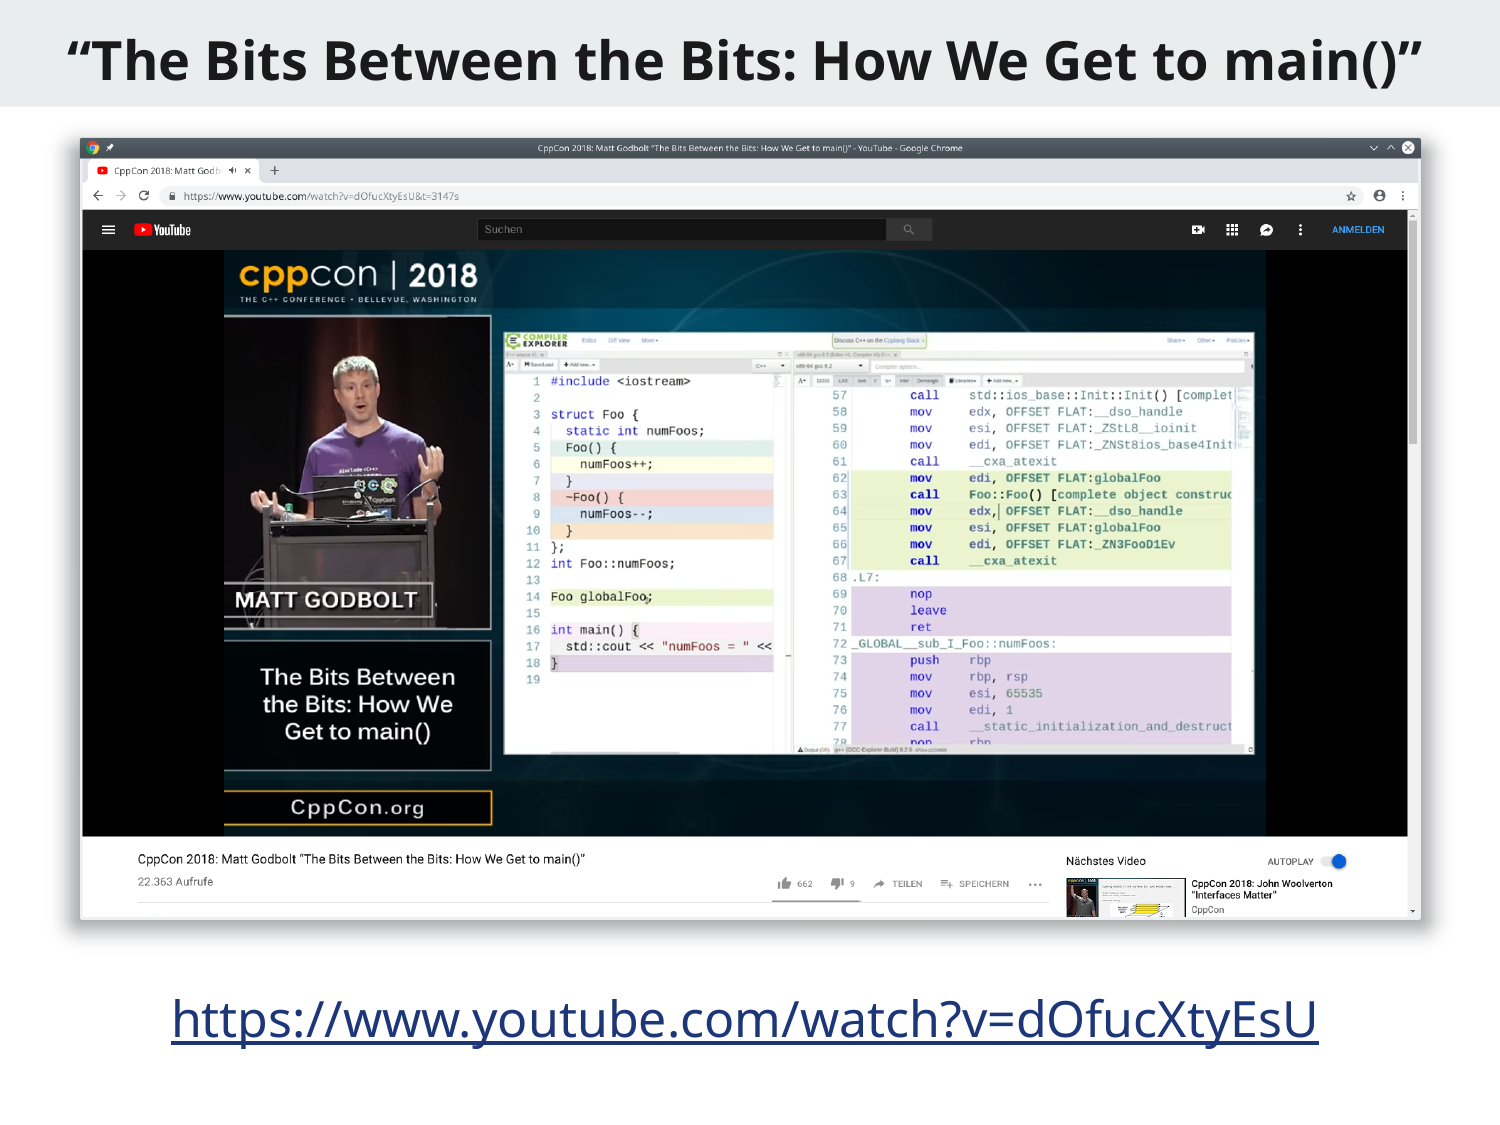

“The Bits Between the Bits: How We Get to main()”
# https://www.youtube.com/watch?v=dOfucXtyEsU